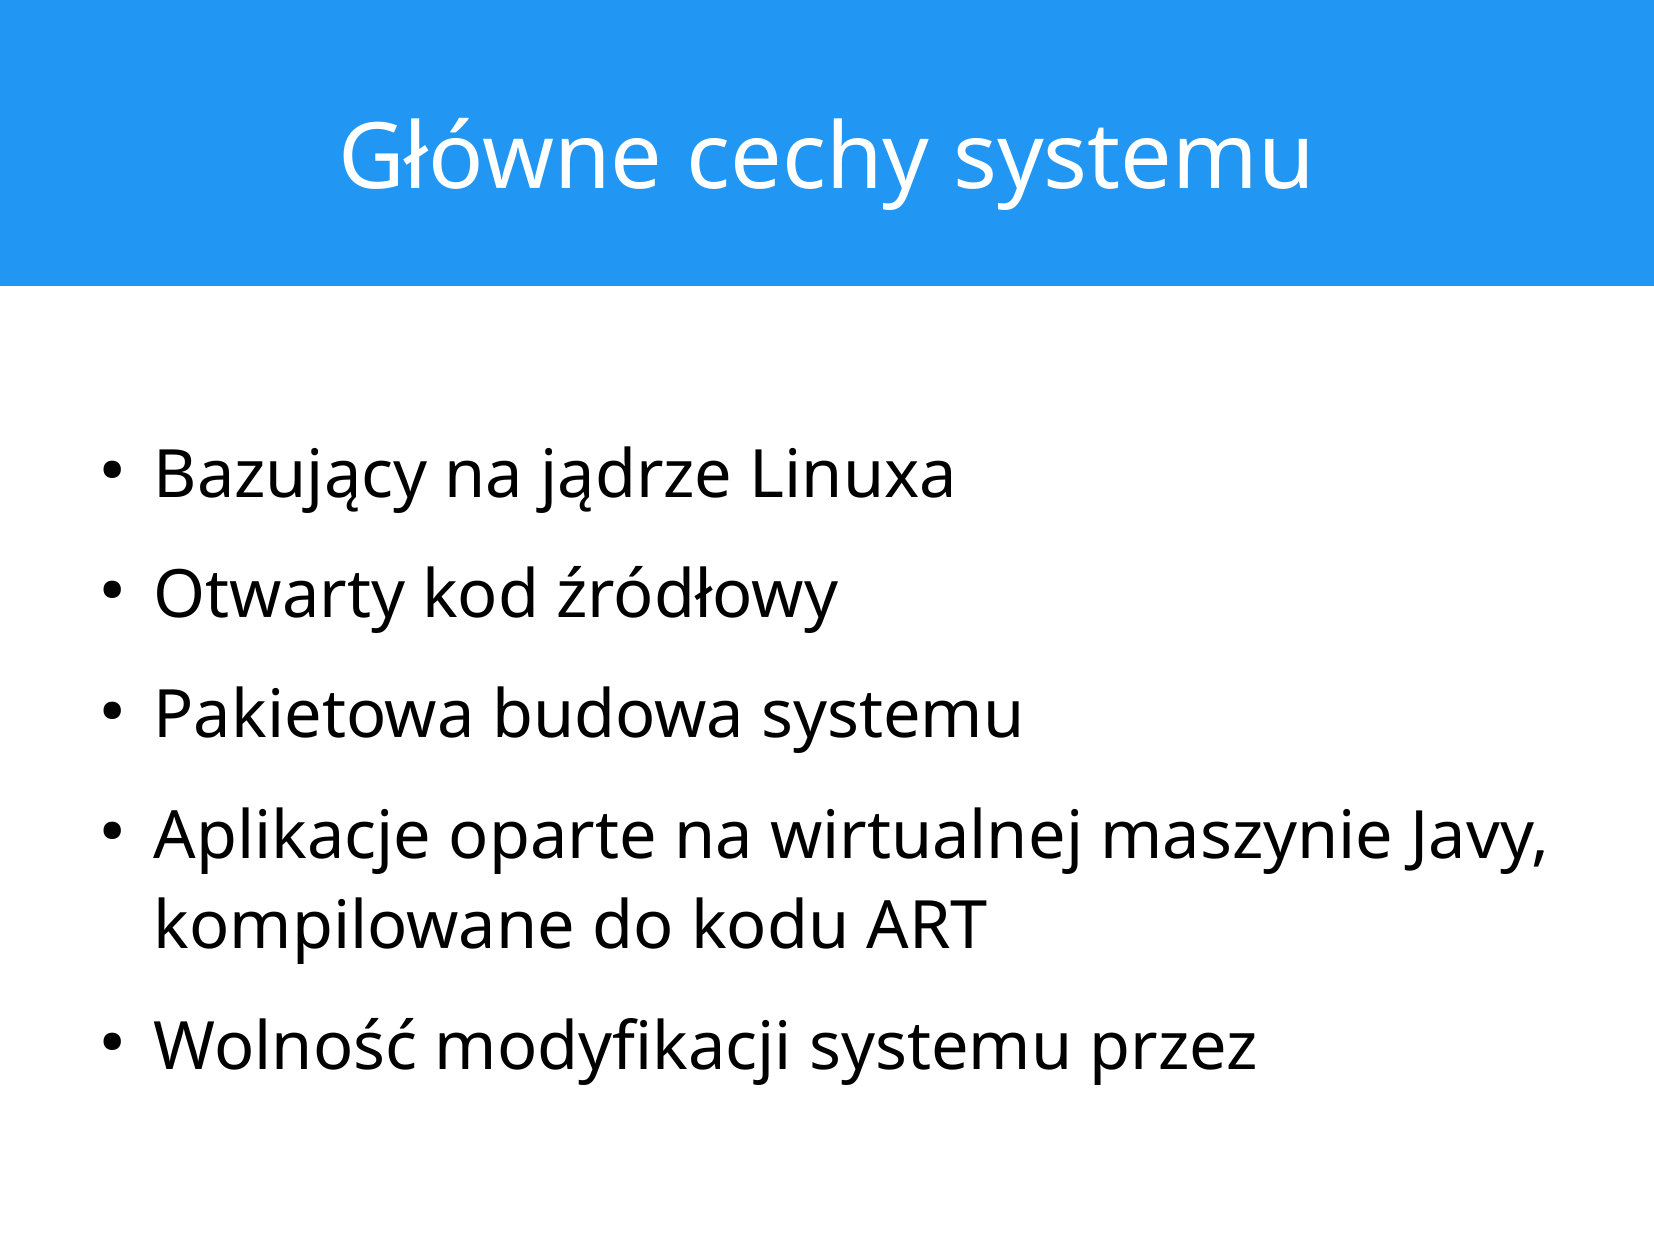

# Główne cechy systemu
Bazujący na jądrze Linuxa
Otwarty kod źródłowy
Pakietowa budowa systemu
Aplikacje oparte na wirtualnej maszynie Javy, kompilowane do kodu ART
Wolność modyfikacji systemu przez